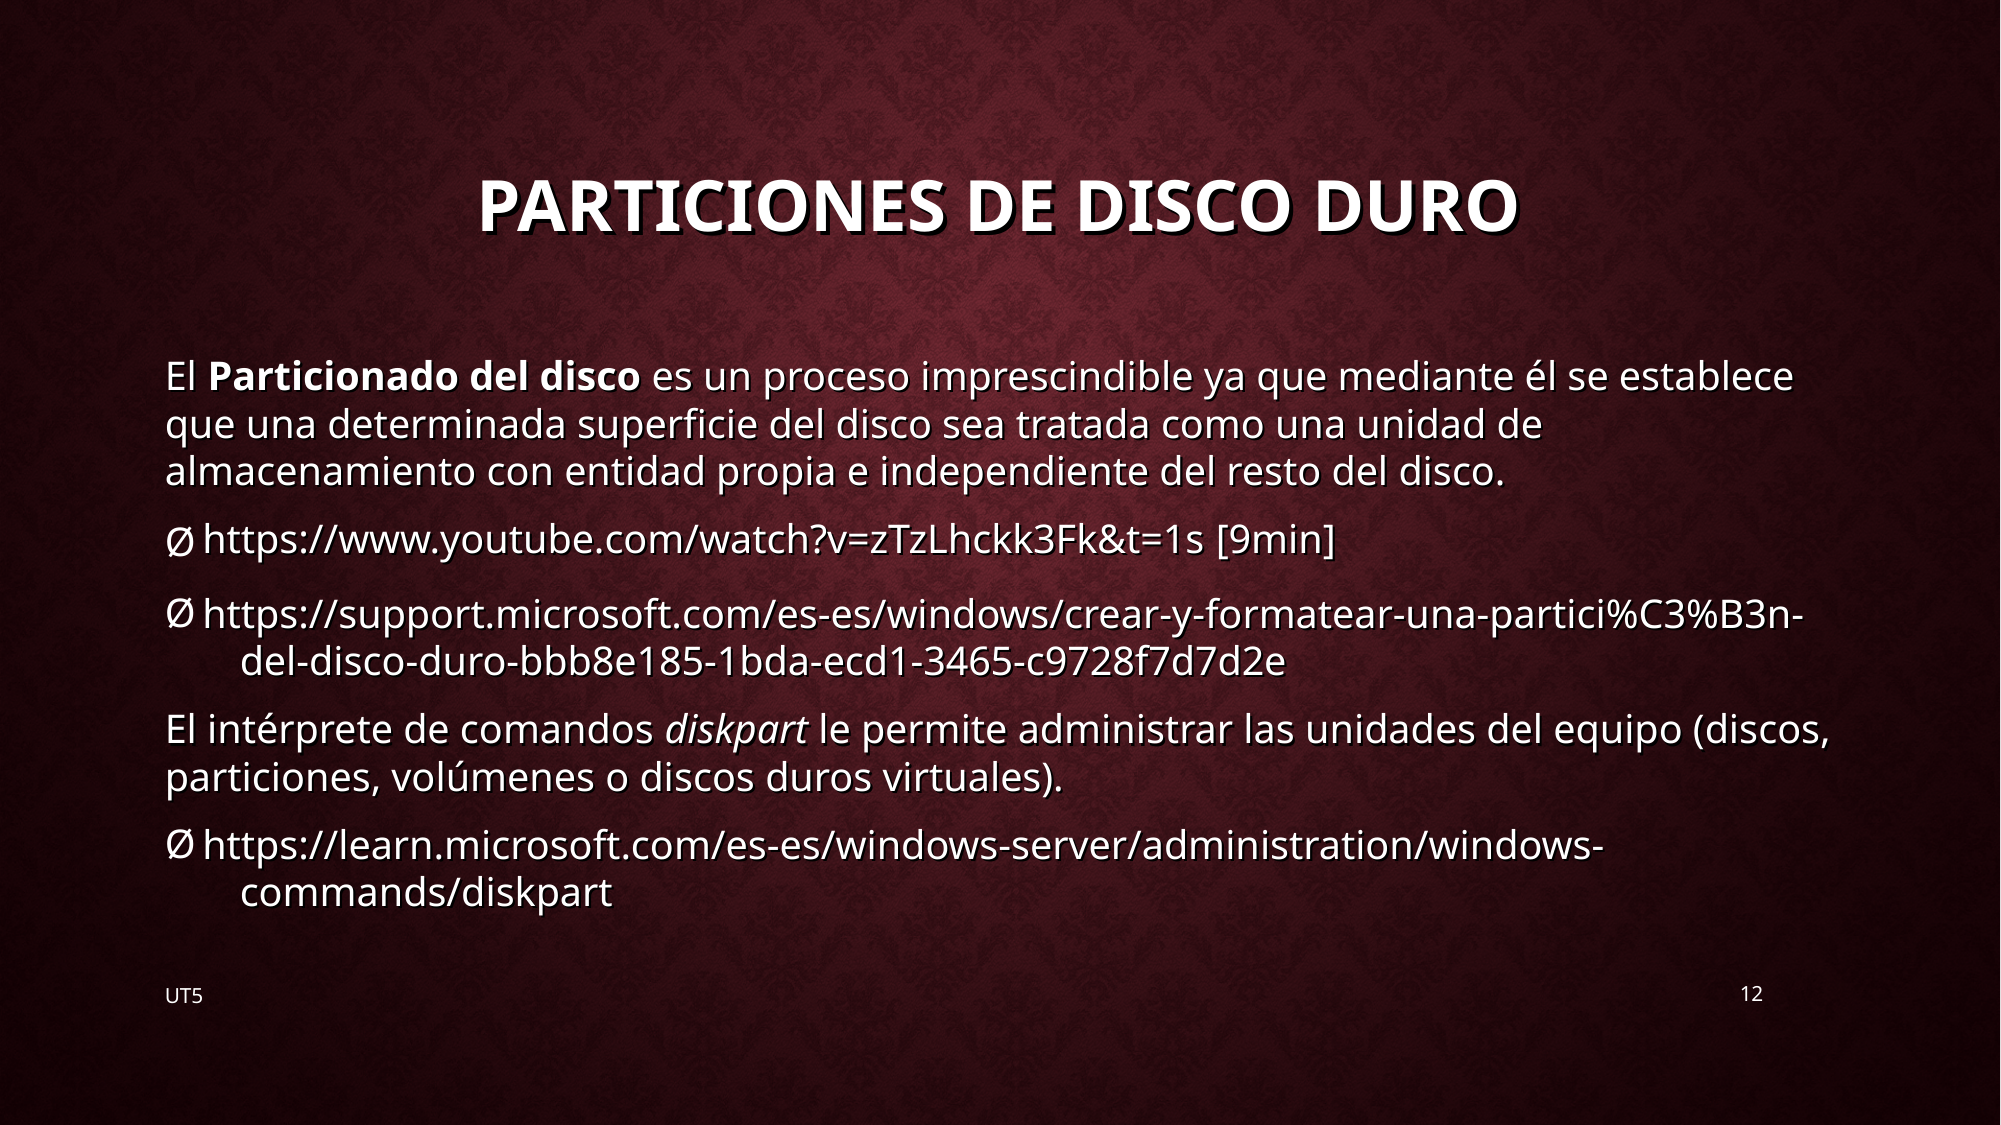

# Particiones de disco duro
El Particionado del disco es un proceso imprescindible ya que mediante él se establece que una determinada superficie del disco sea tratada como una unidad de almacenamiento con entidad propia e independiente del resto del disco.
https://www.youtube.com/watch?v=zTzLhckk3Fk&t=1s [9min]
https://support.microsoft.com/es-es/windows/crear-y-formatear-una-partici%C3%B3n-del-disco-duro-bbb8e185-1bda-ecd1-3465-c9728f7d7d2e
El intérprete de comandos diskpart le permite administrar las unidades del equipo (discos, particiones, volúmenes o discos duros virtuales).
https://learn.microsoft.com/es-es/windows-server/administration/windows-commands/diskpart
UT5